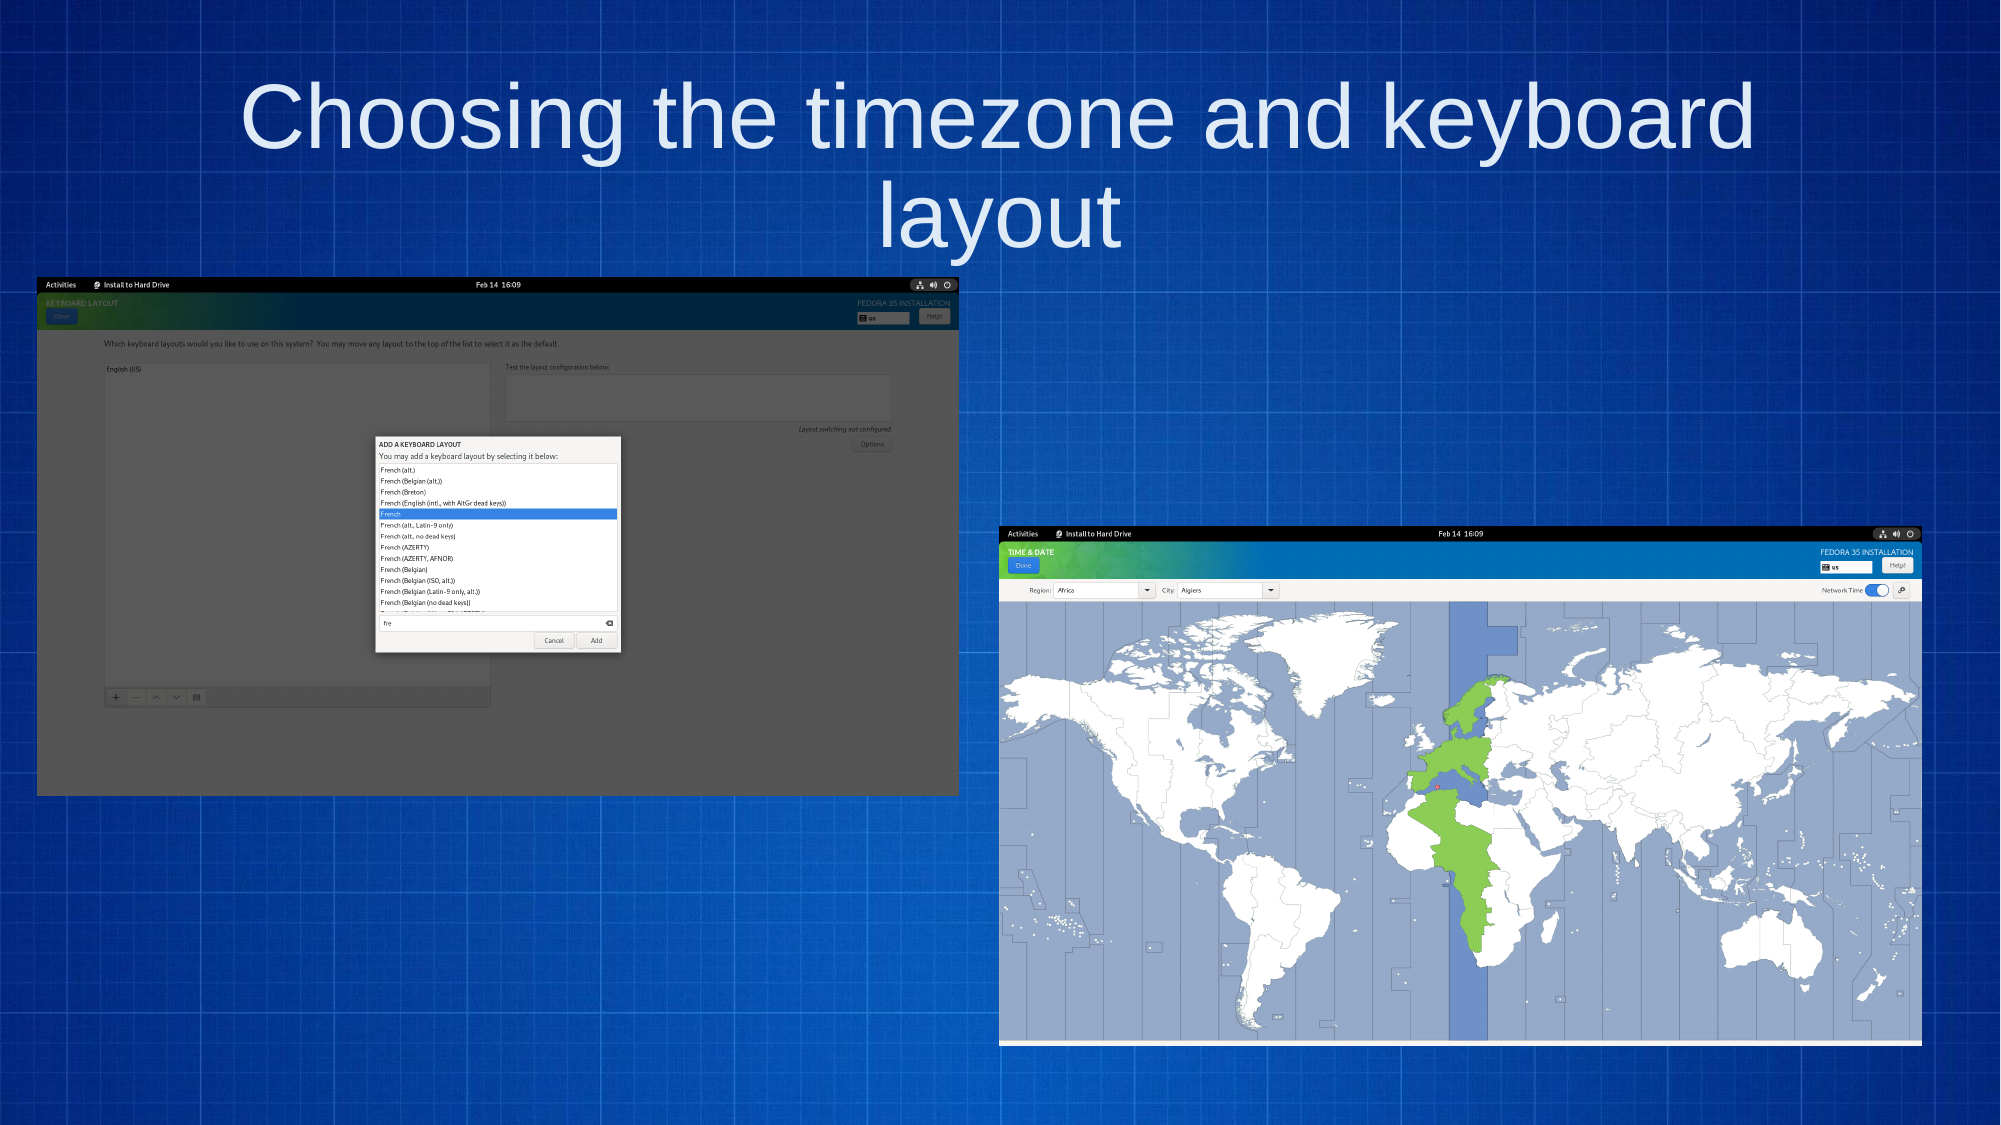

# Choosing the timezone and keyboard layout